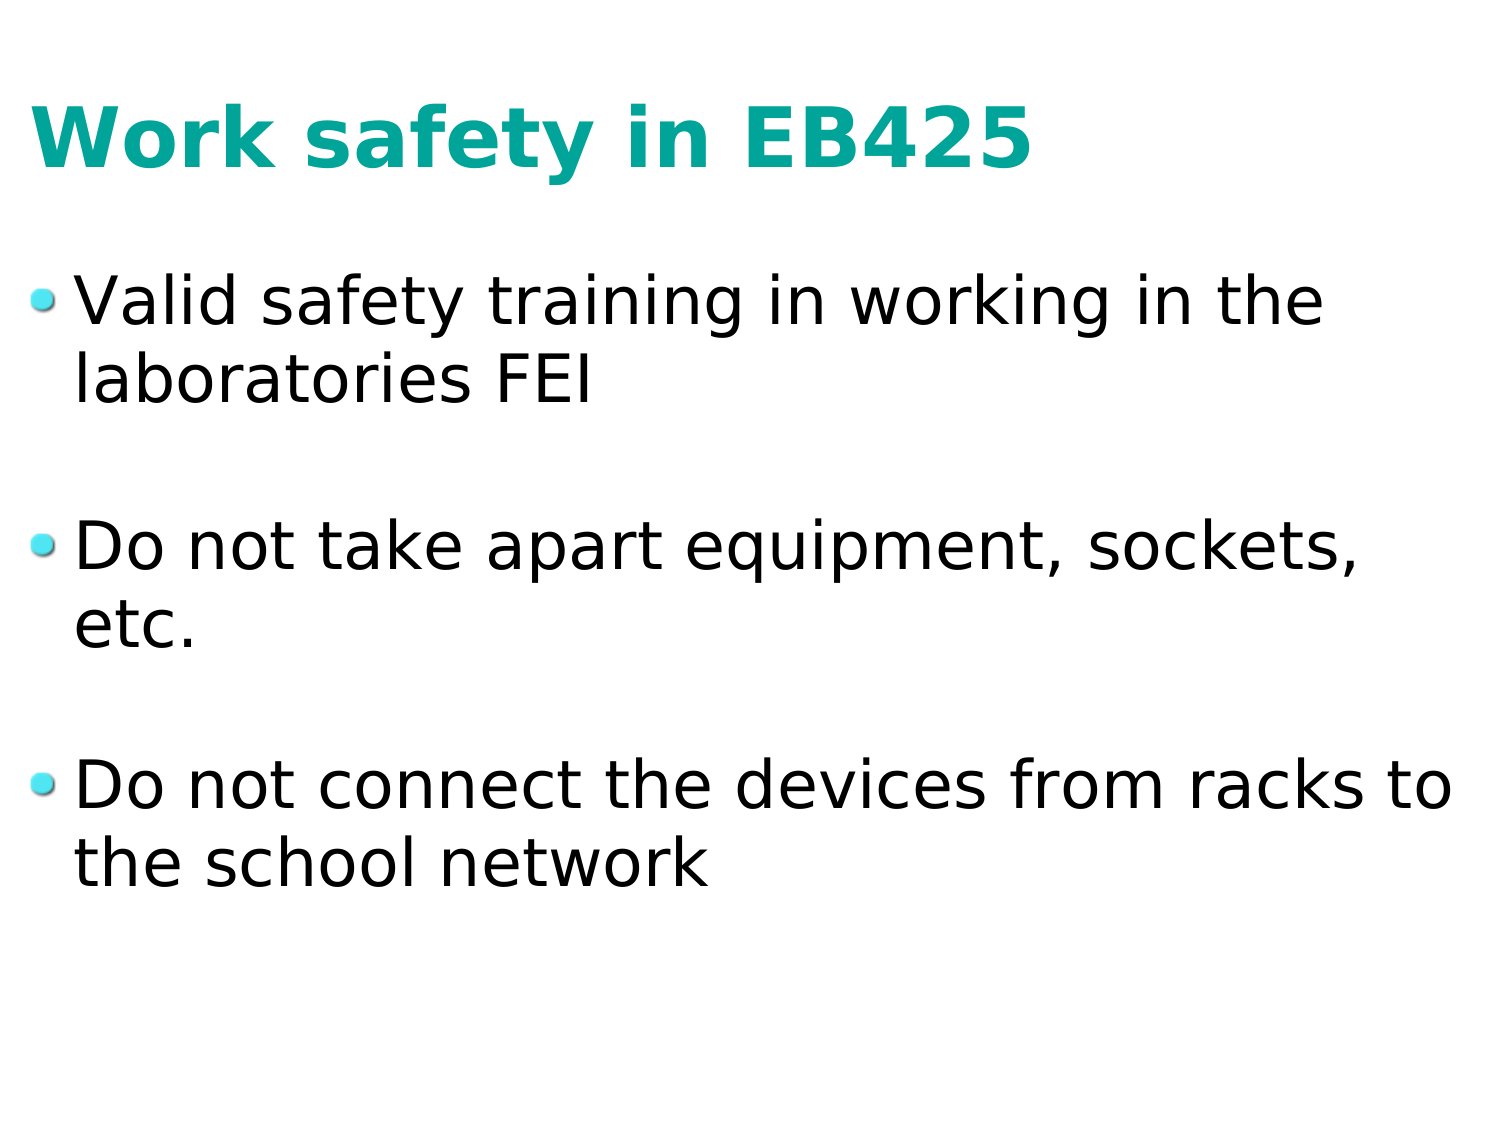

# Work safety in EB425
Valid safety training in working in the laboratories FEI
Do not take apart equipment, sockets, etc.
Do not connect the devices from racks to the school network